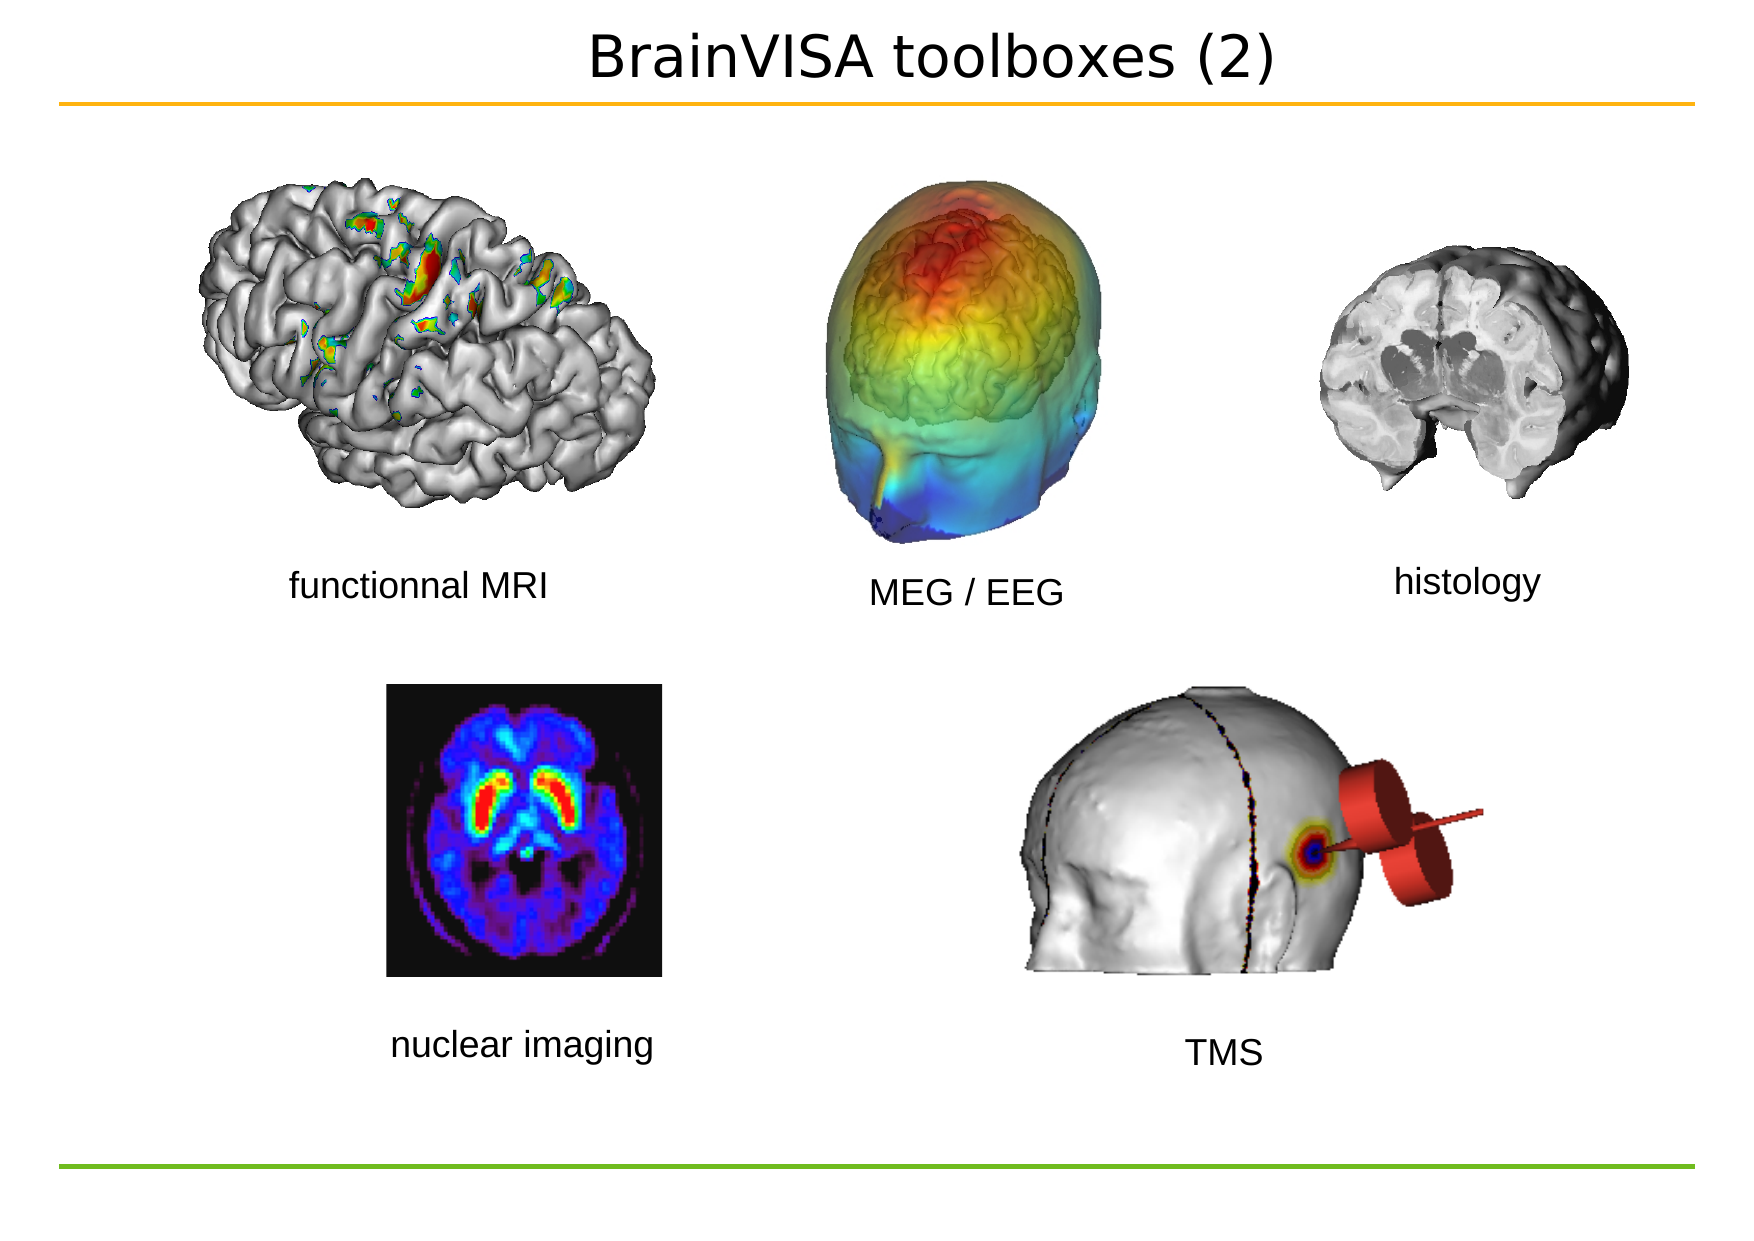

BrainVISA toolboxes (2)
MEG / EEG
functionnal MRI
histology
nuclear imaging
TMS